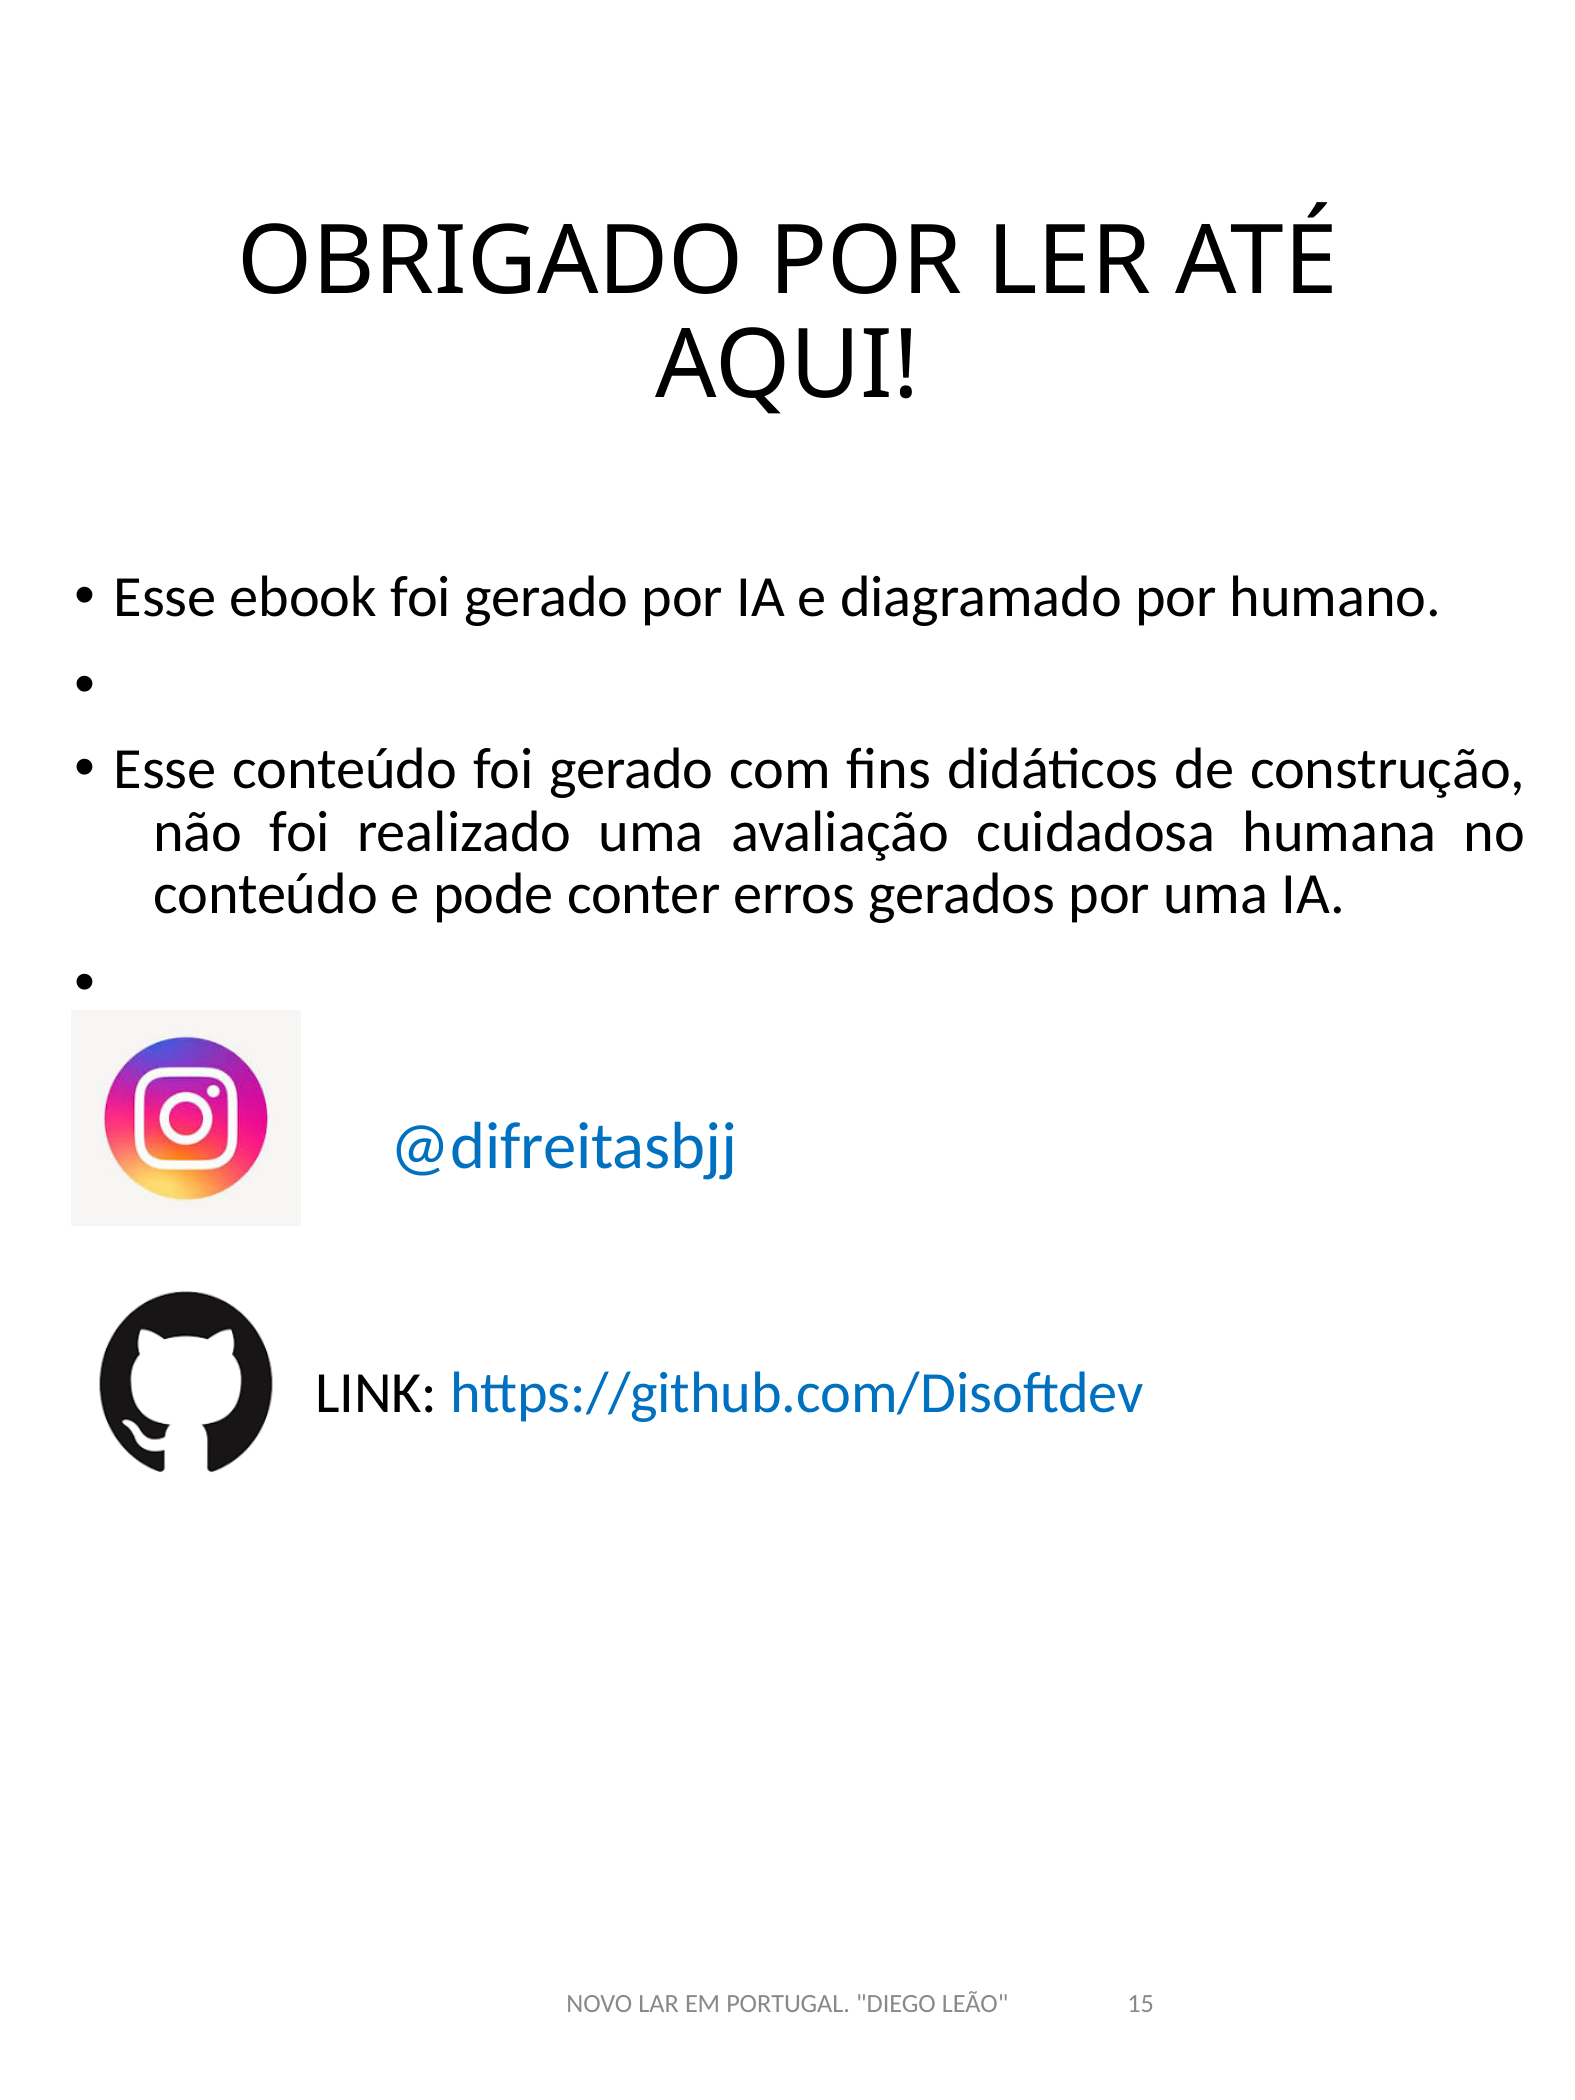

# OBRIGADO POR LER ATÉ AQUI!
Esse ebook foi gerado por IA e diagramado por humano.
Esse conteúdo foi gerado com fins didáticos de construção, não foi realizado uma avaliação cuidadosa humana no conteúdo e pode conter erros gerados por uma IA.
 @difreitasbjj
LINK: https://github.com/Disoftdev
NOVO LAR EM PORTUGAL. "DIEGO LEÃO"